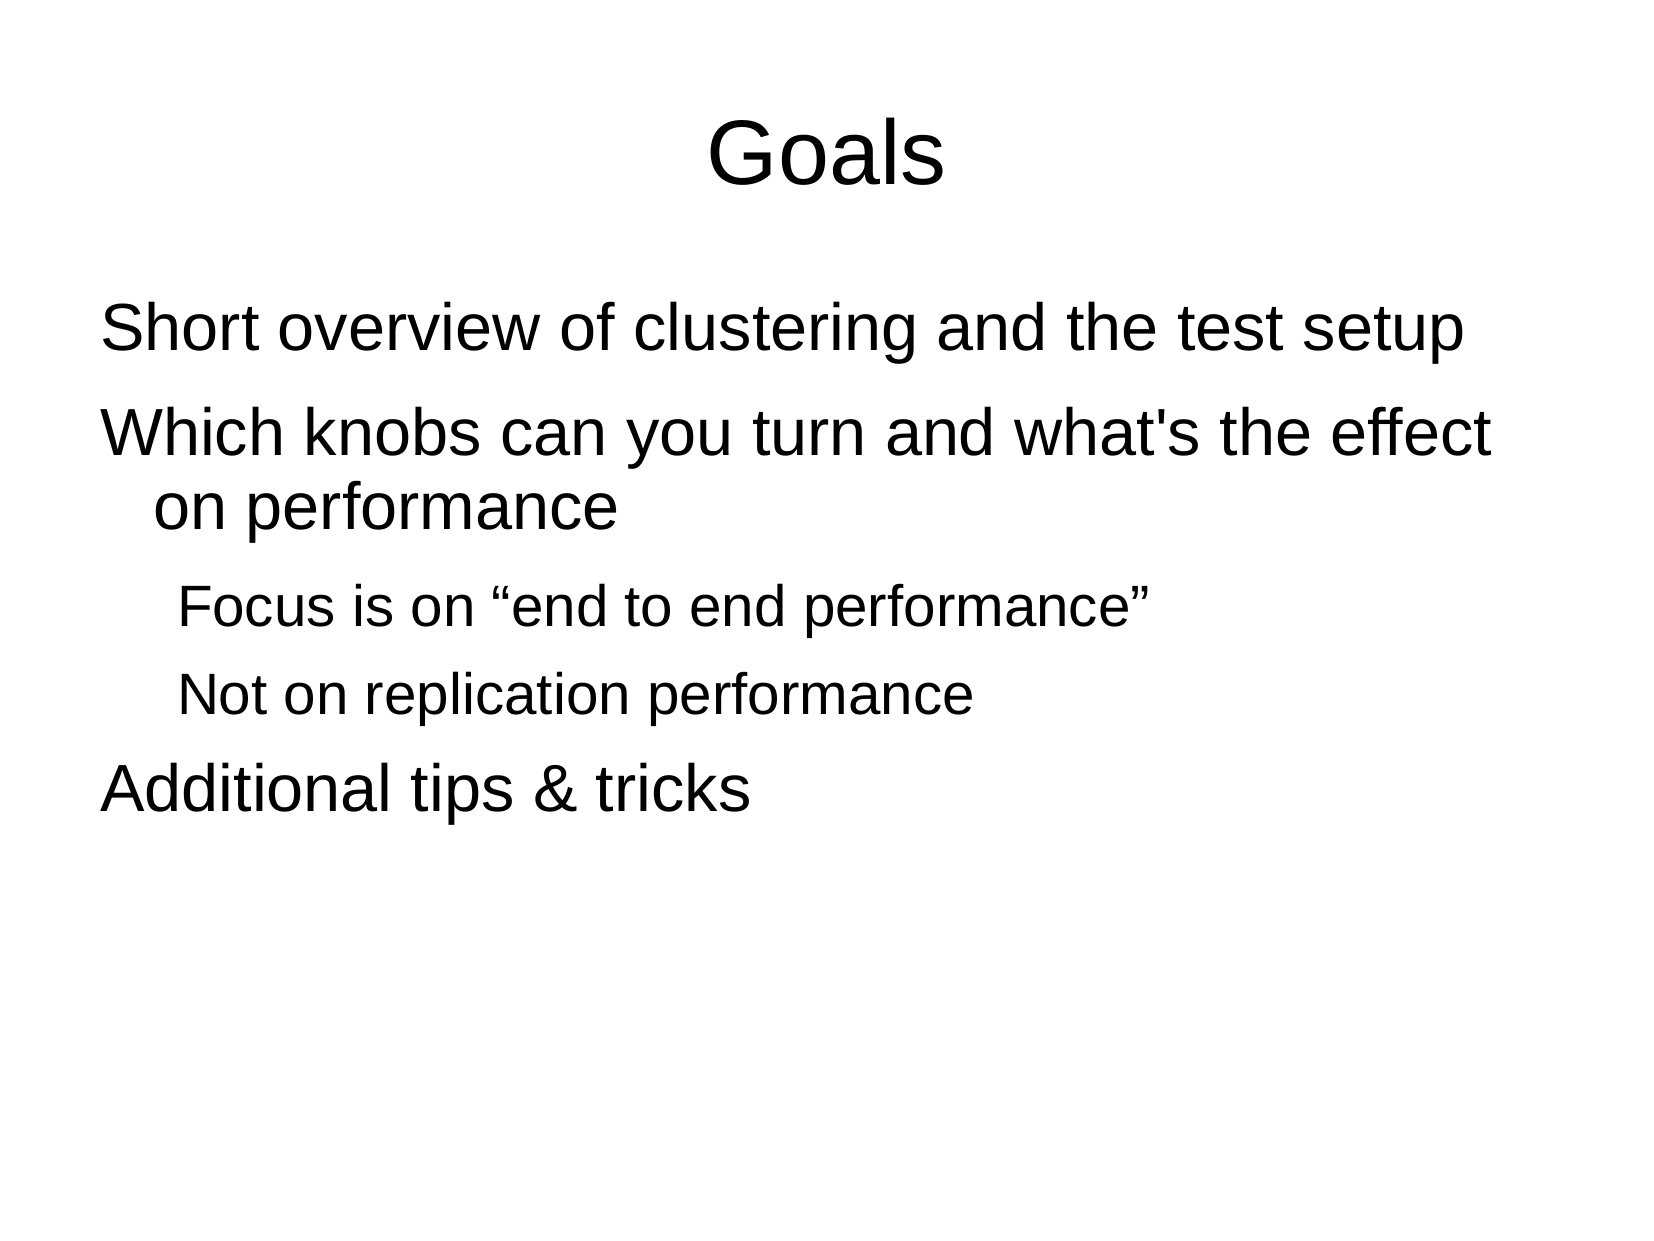

# Goals
Short overview of clustering and the test setup
Which knobs can you turn and what's the effect on performance
Focus is on “end to end performance”
Not on replication performance
Additional tips & tricks